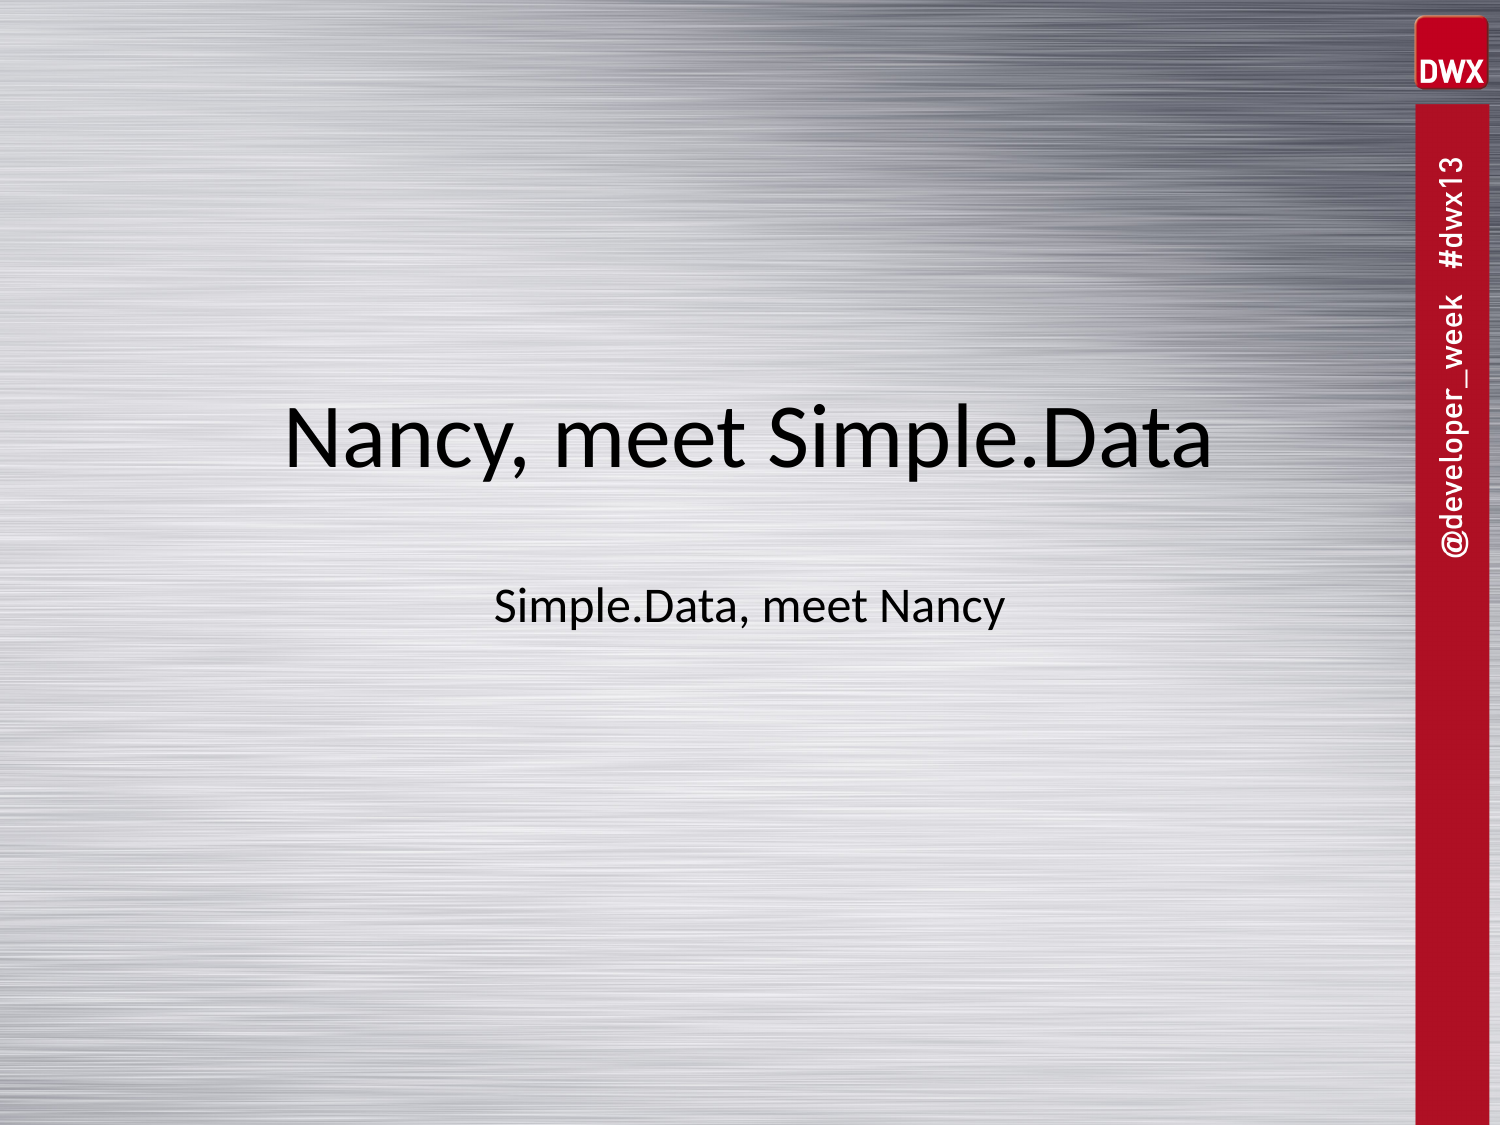

# Nancy, meet Simple.Data
Simple.Data, meet Nancy